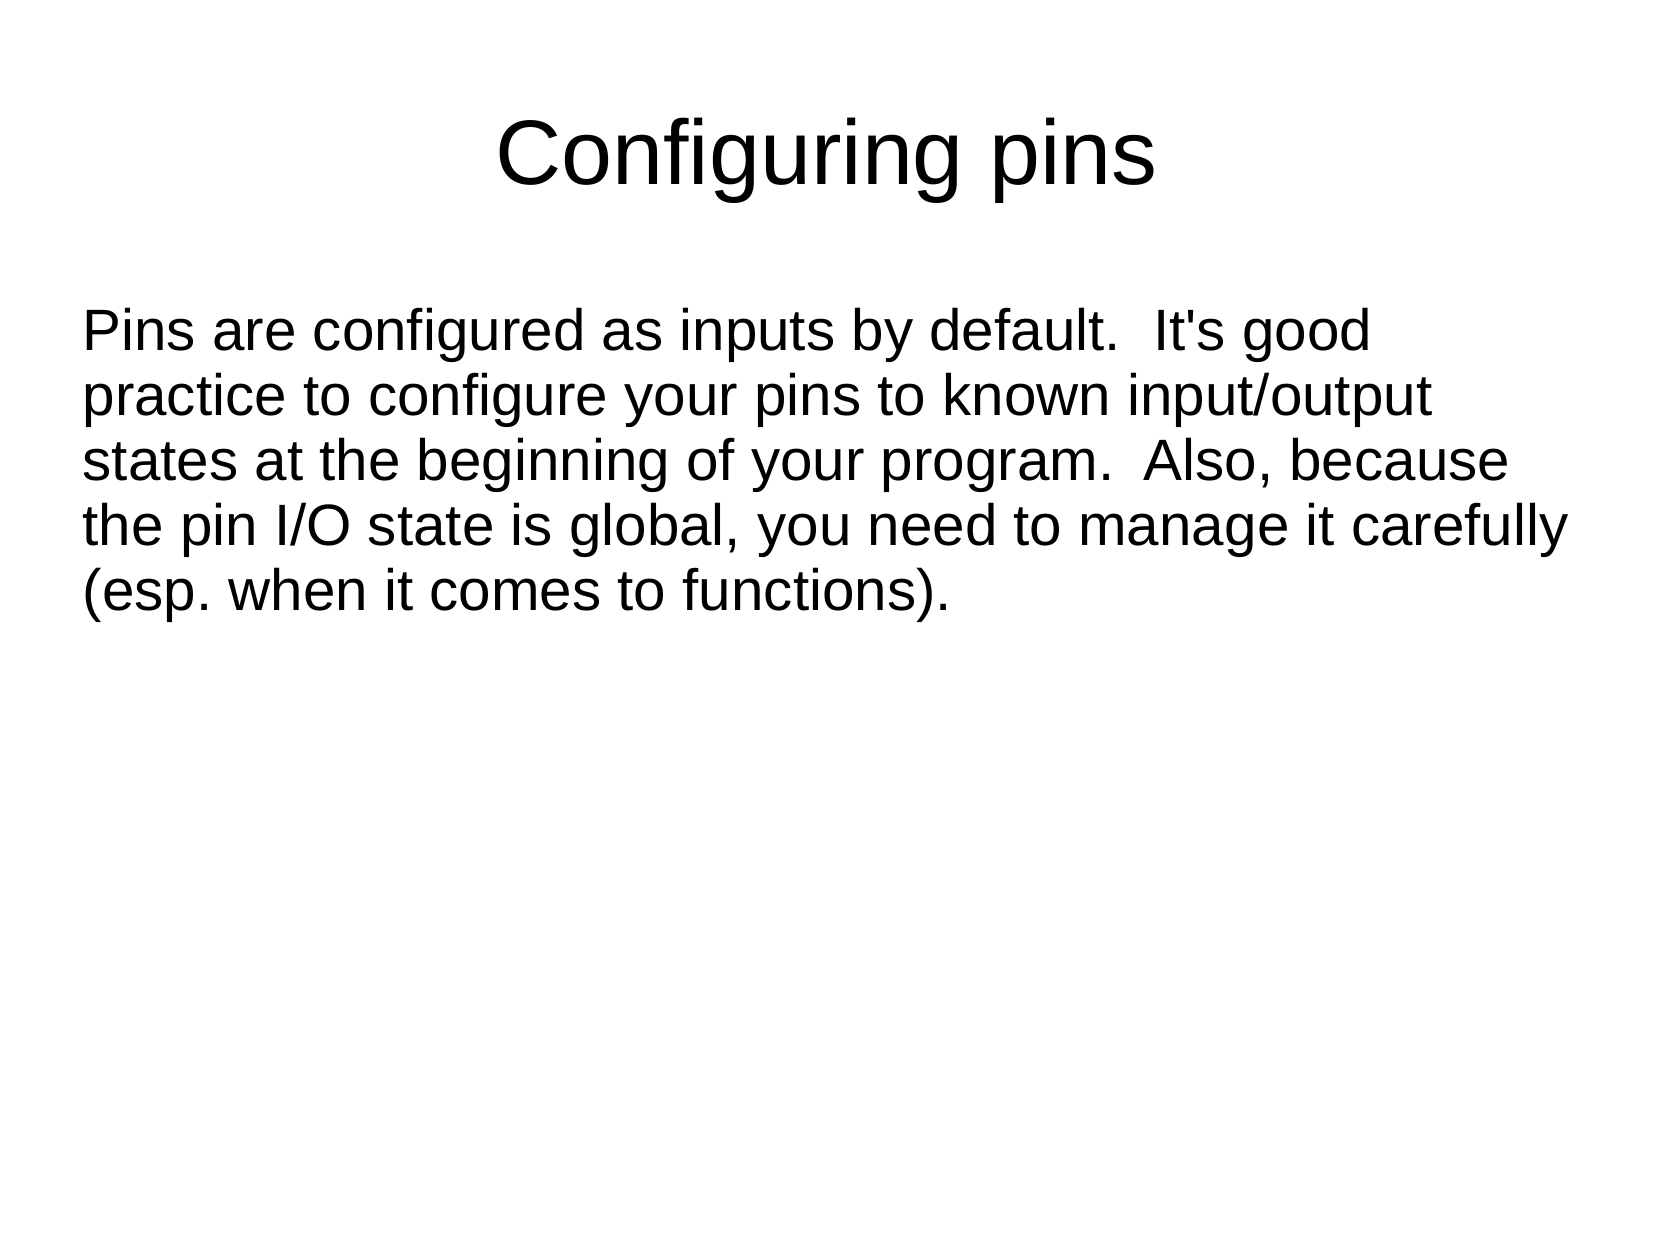

# Configuring pins
Pins are configured as inputs by default. It's good practice to configure your pins to known input/output states at the beginning of your program. Also, because the pin I/O state is global, you need to manage it carefully (esp. when it comes to functions).